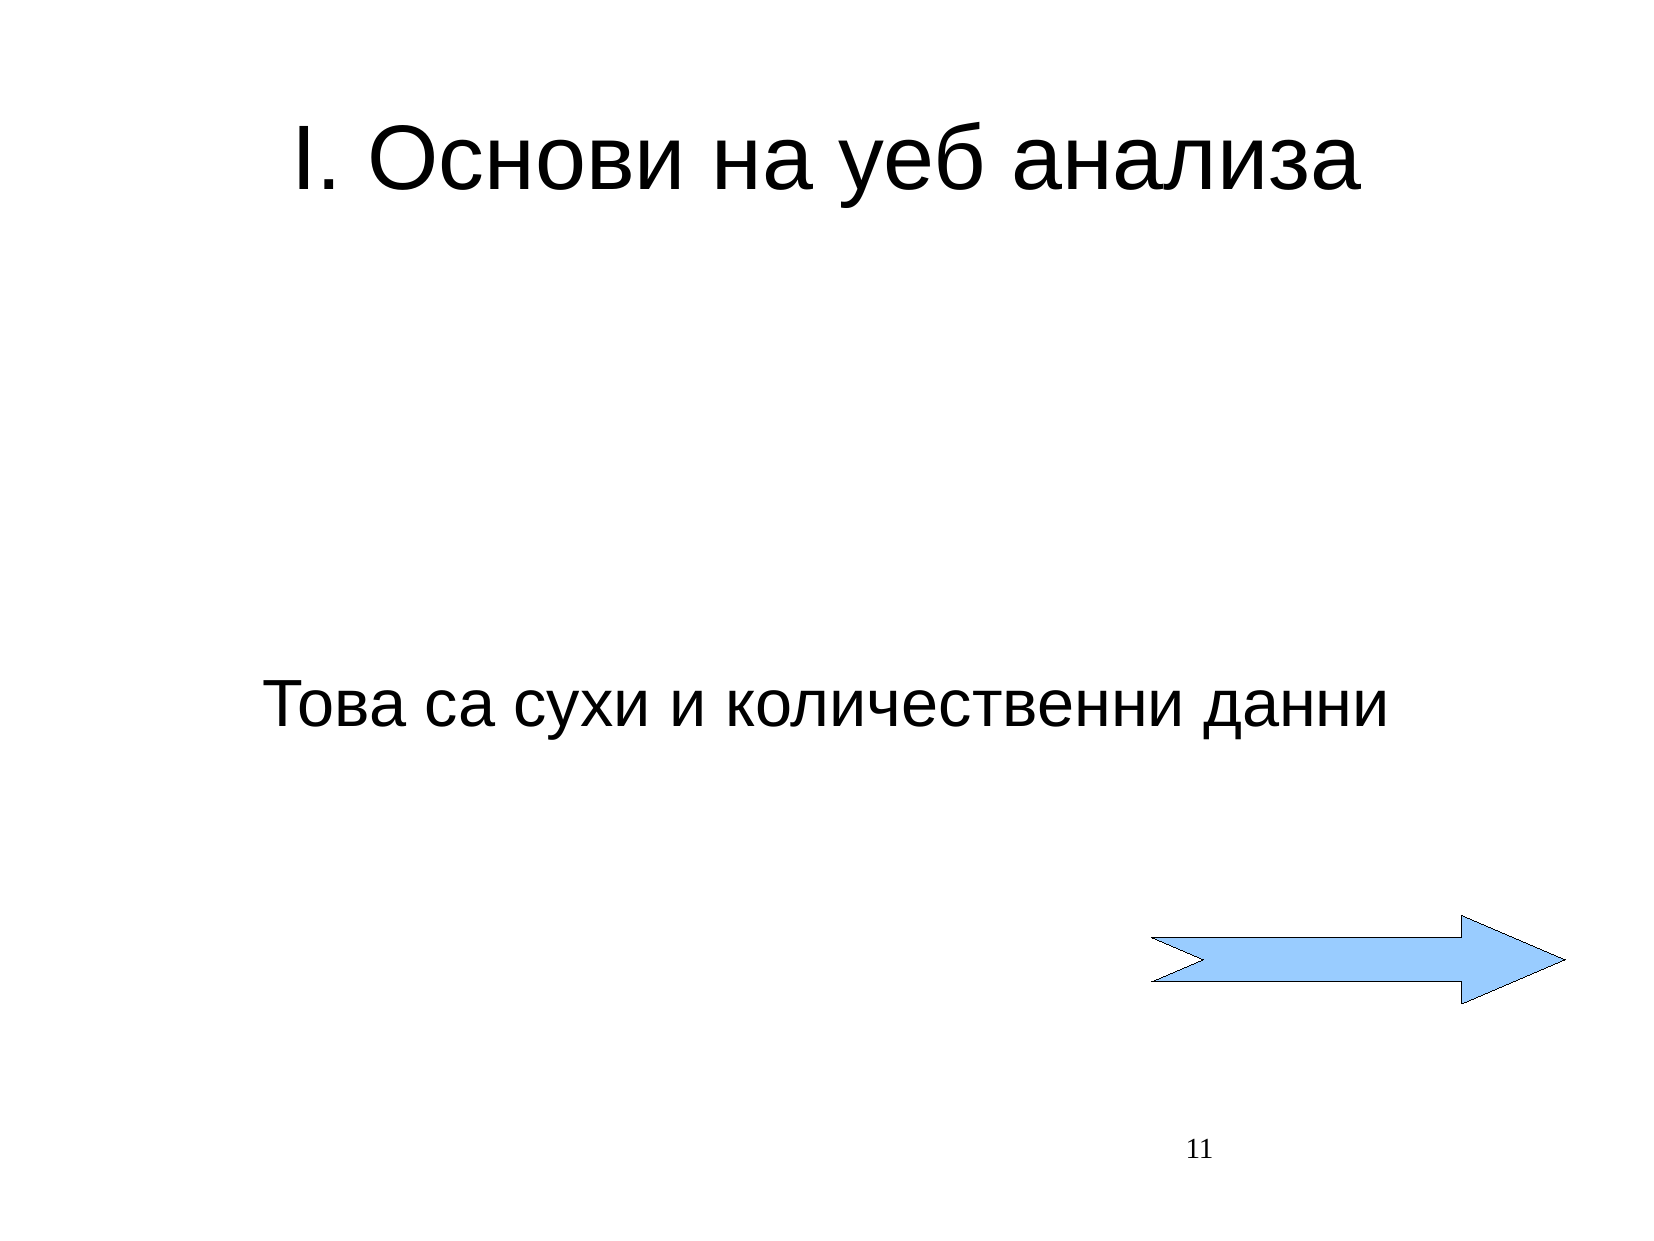

# I. Основи на уеб анализа
Това са сухи и количественни данни
6